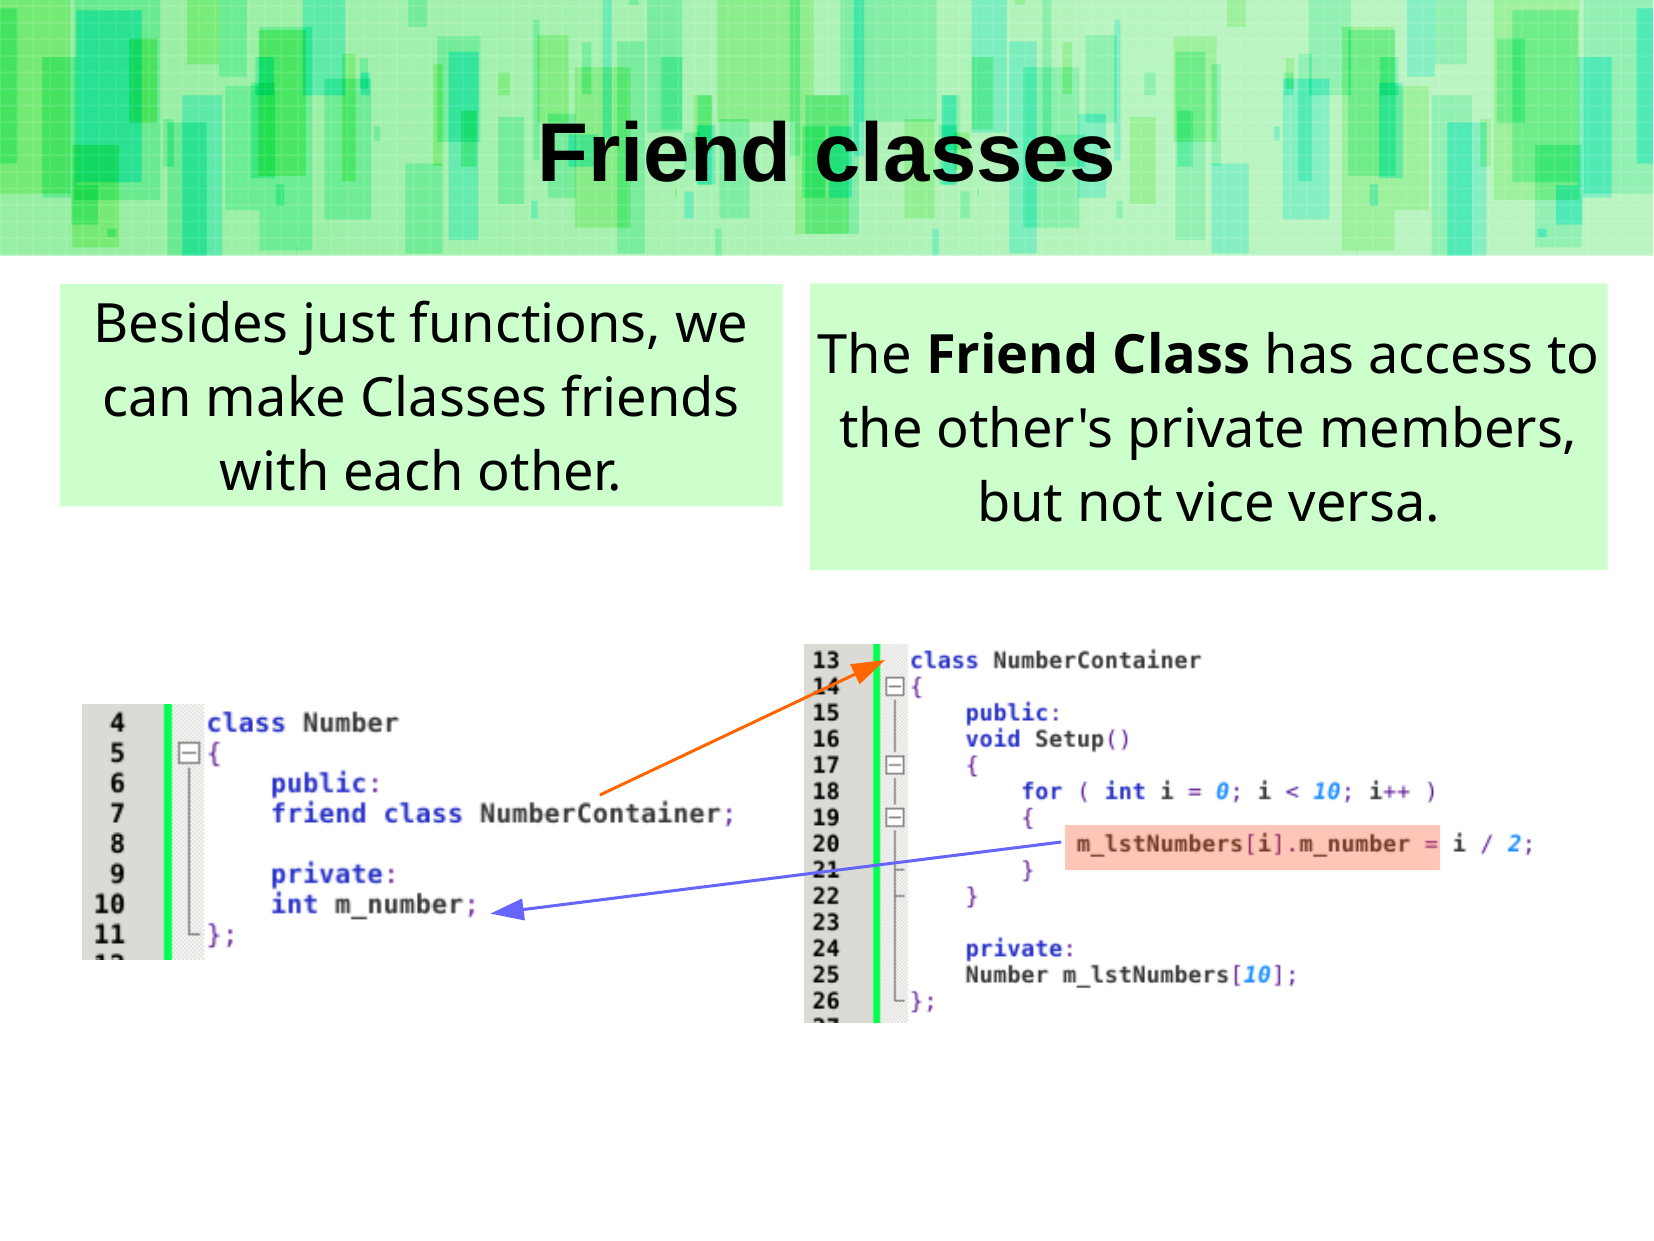

# Friend classes
The Friend Class has access to the other's private members, but not vice versa.
Besides just functions, we can make Classes friends with each other.